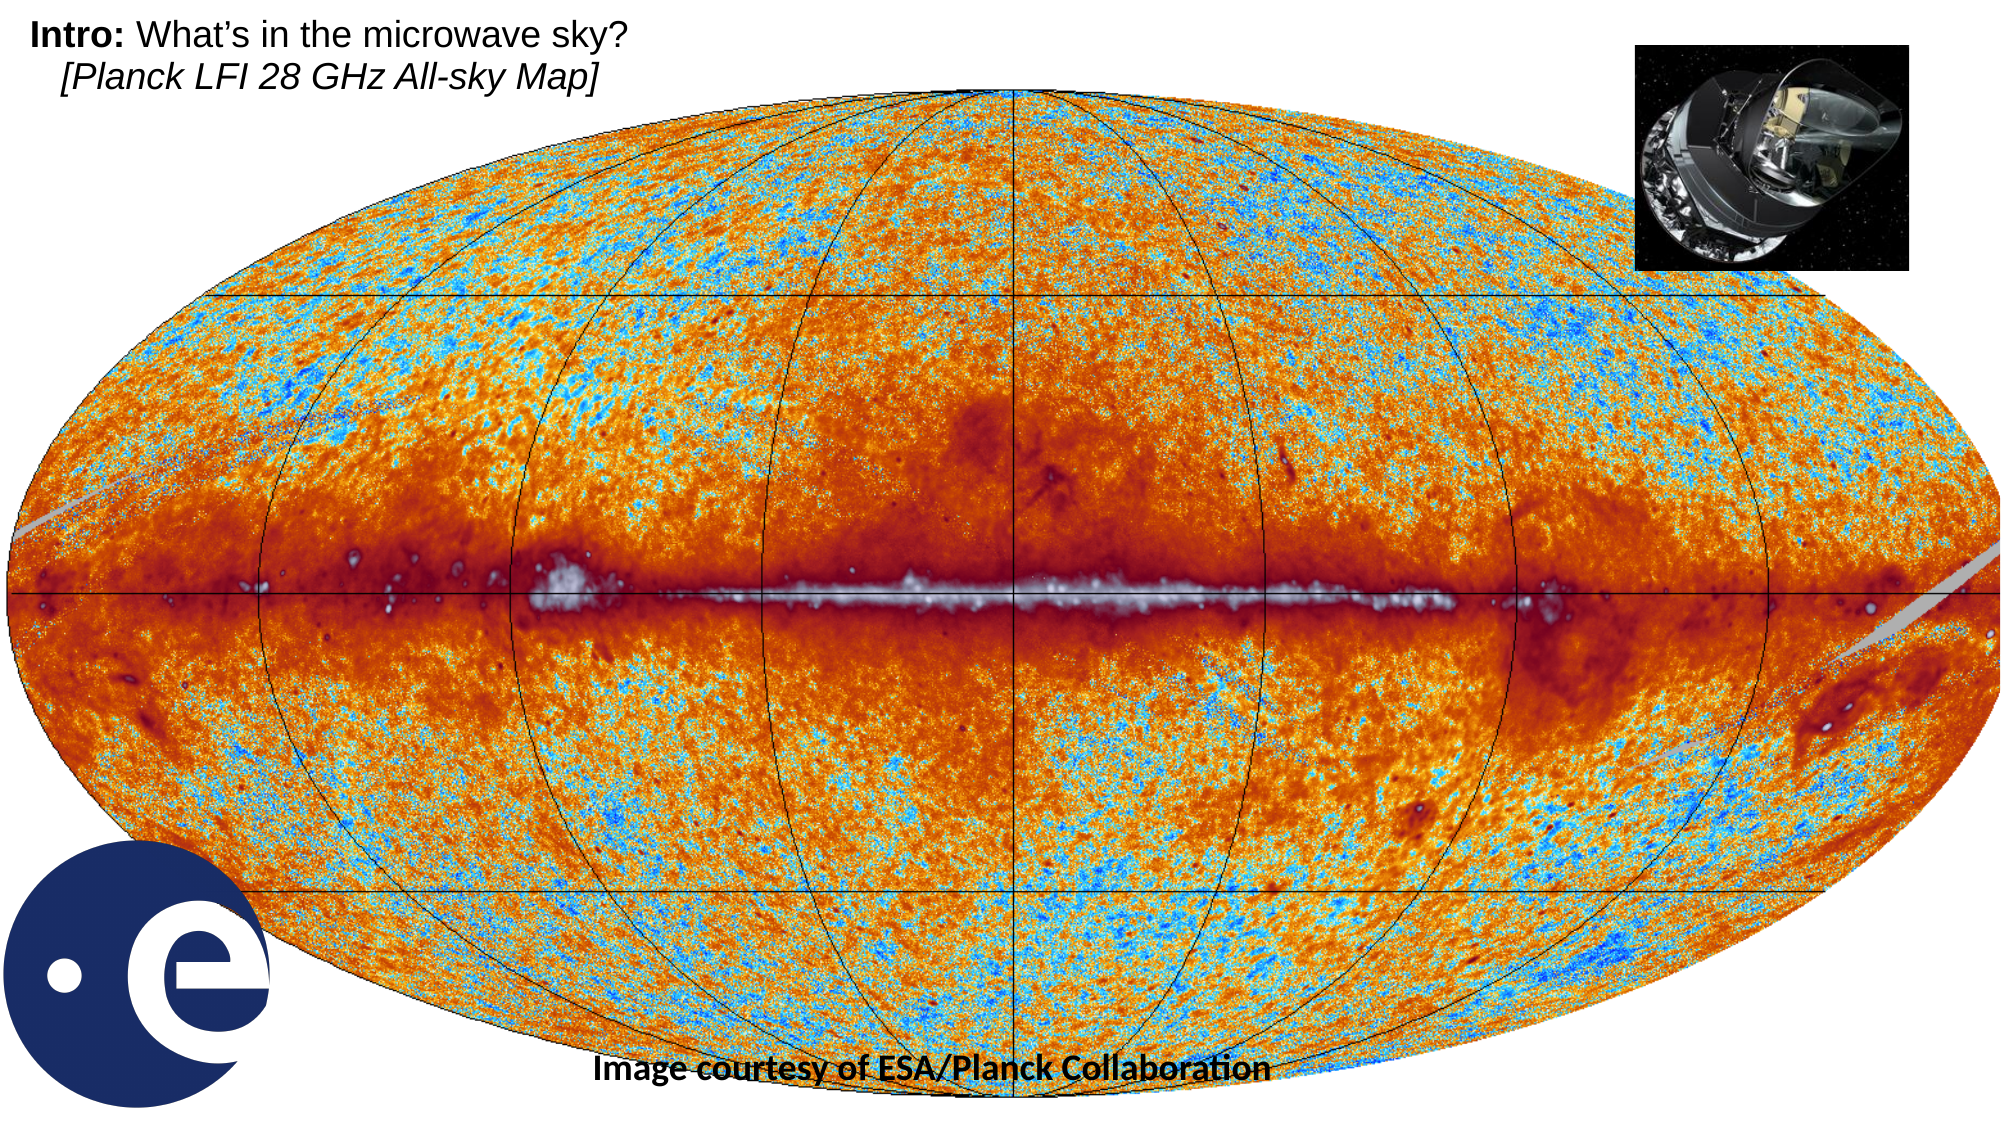

Intro: What’s in the microwave sky?
 [Planck LFI 28 GHz All-sky Map]
Image courtesy of ESA/Planck Collaboration